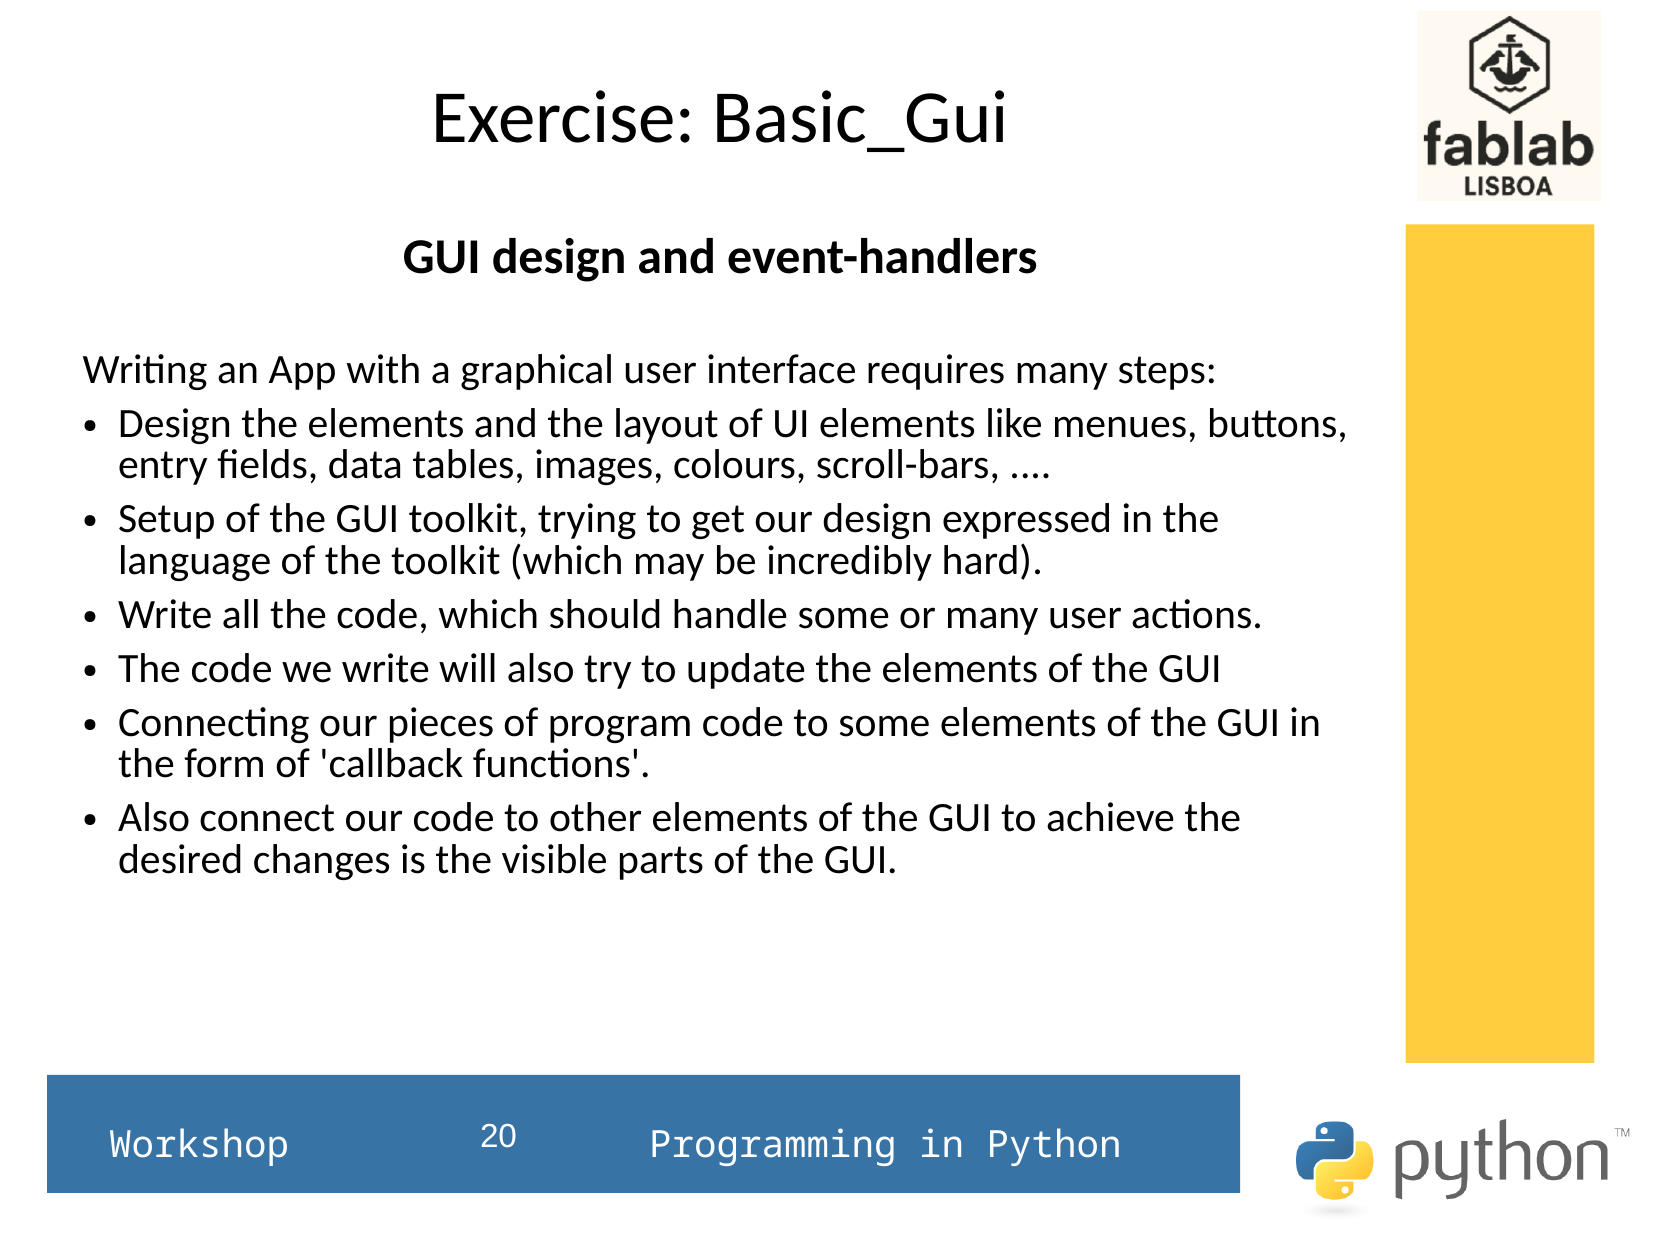

# Exercise: Basic_Gui
GUI design and event-handlers
Writing an App with a graphical user interface requires many steps:
Design the elements and the layout of UI elements like menues, buttons, entry fields, data tables, images, colours, scroll-bars, ....
Setup of the GUI toolkit, trying to get our design expressed in the language of the toolkit (which may be incredibly hard).
Write all the code, which should handle some or many user actions.
The code we write will also try to update the elements of the GUI
Connecting our pieces of program code to some elements of the GUI in the form of 'callback functions'.
Also connect our code to other elements of the GUI to achieve the desired changes is the visible parts of the GUI.
Workshop Programming in Python